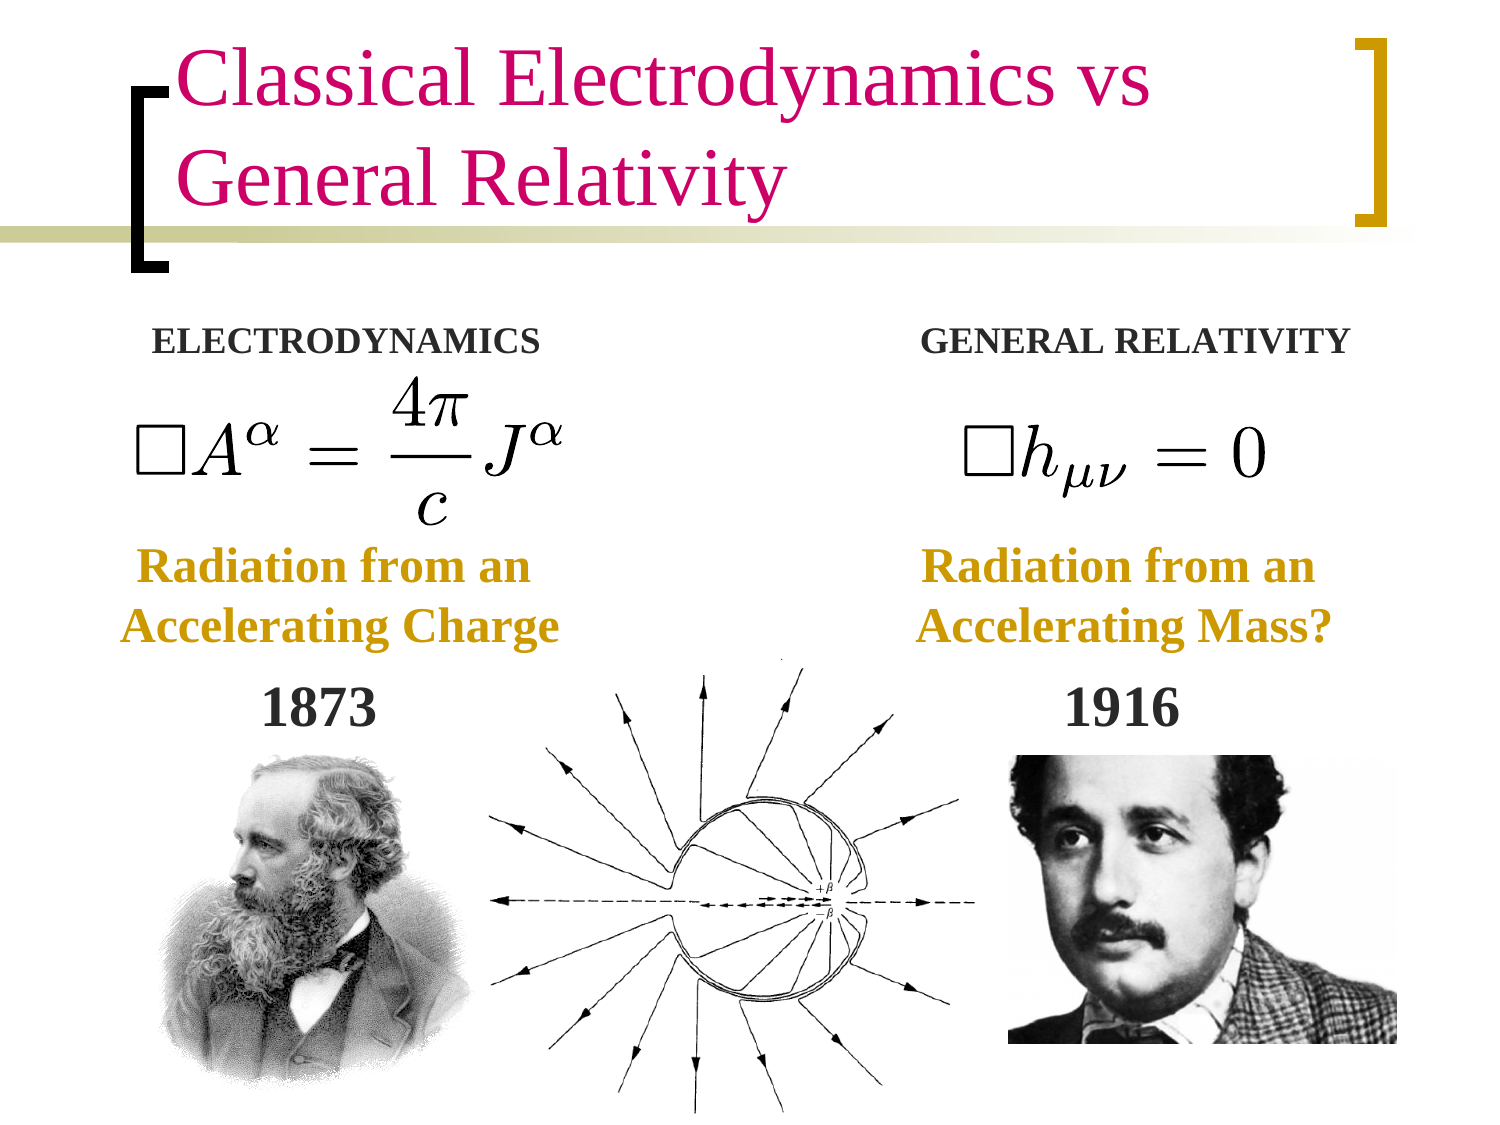

# Classical Electrodynamics vs General Relativity
ELECTRODYNAMICS
GENERAL RELATIVITY
Radiation from an
 Accelerating Mass?
Radiation from an
Accelerating Charge
1873
1916